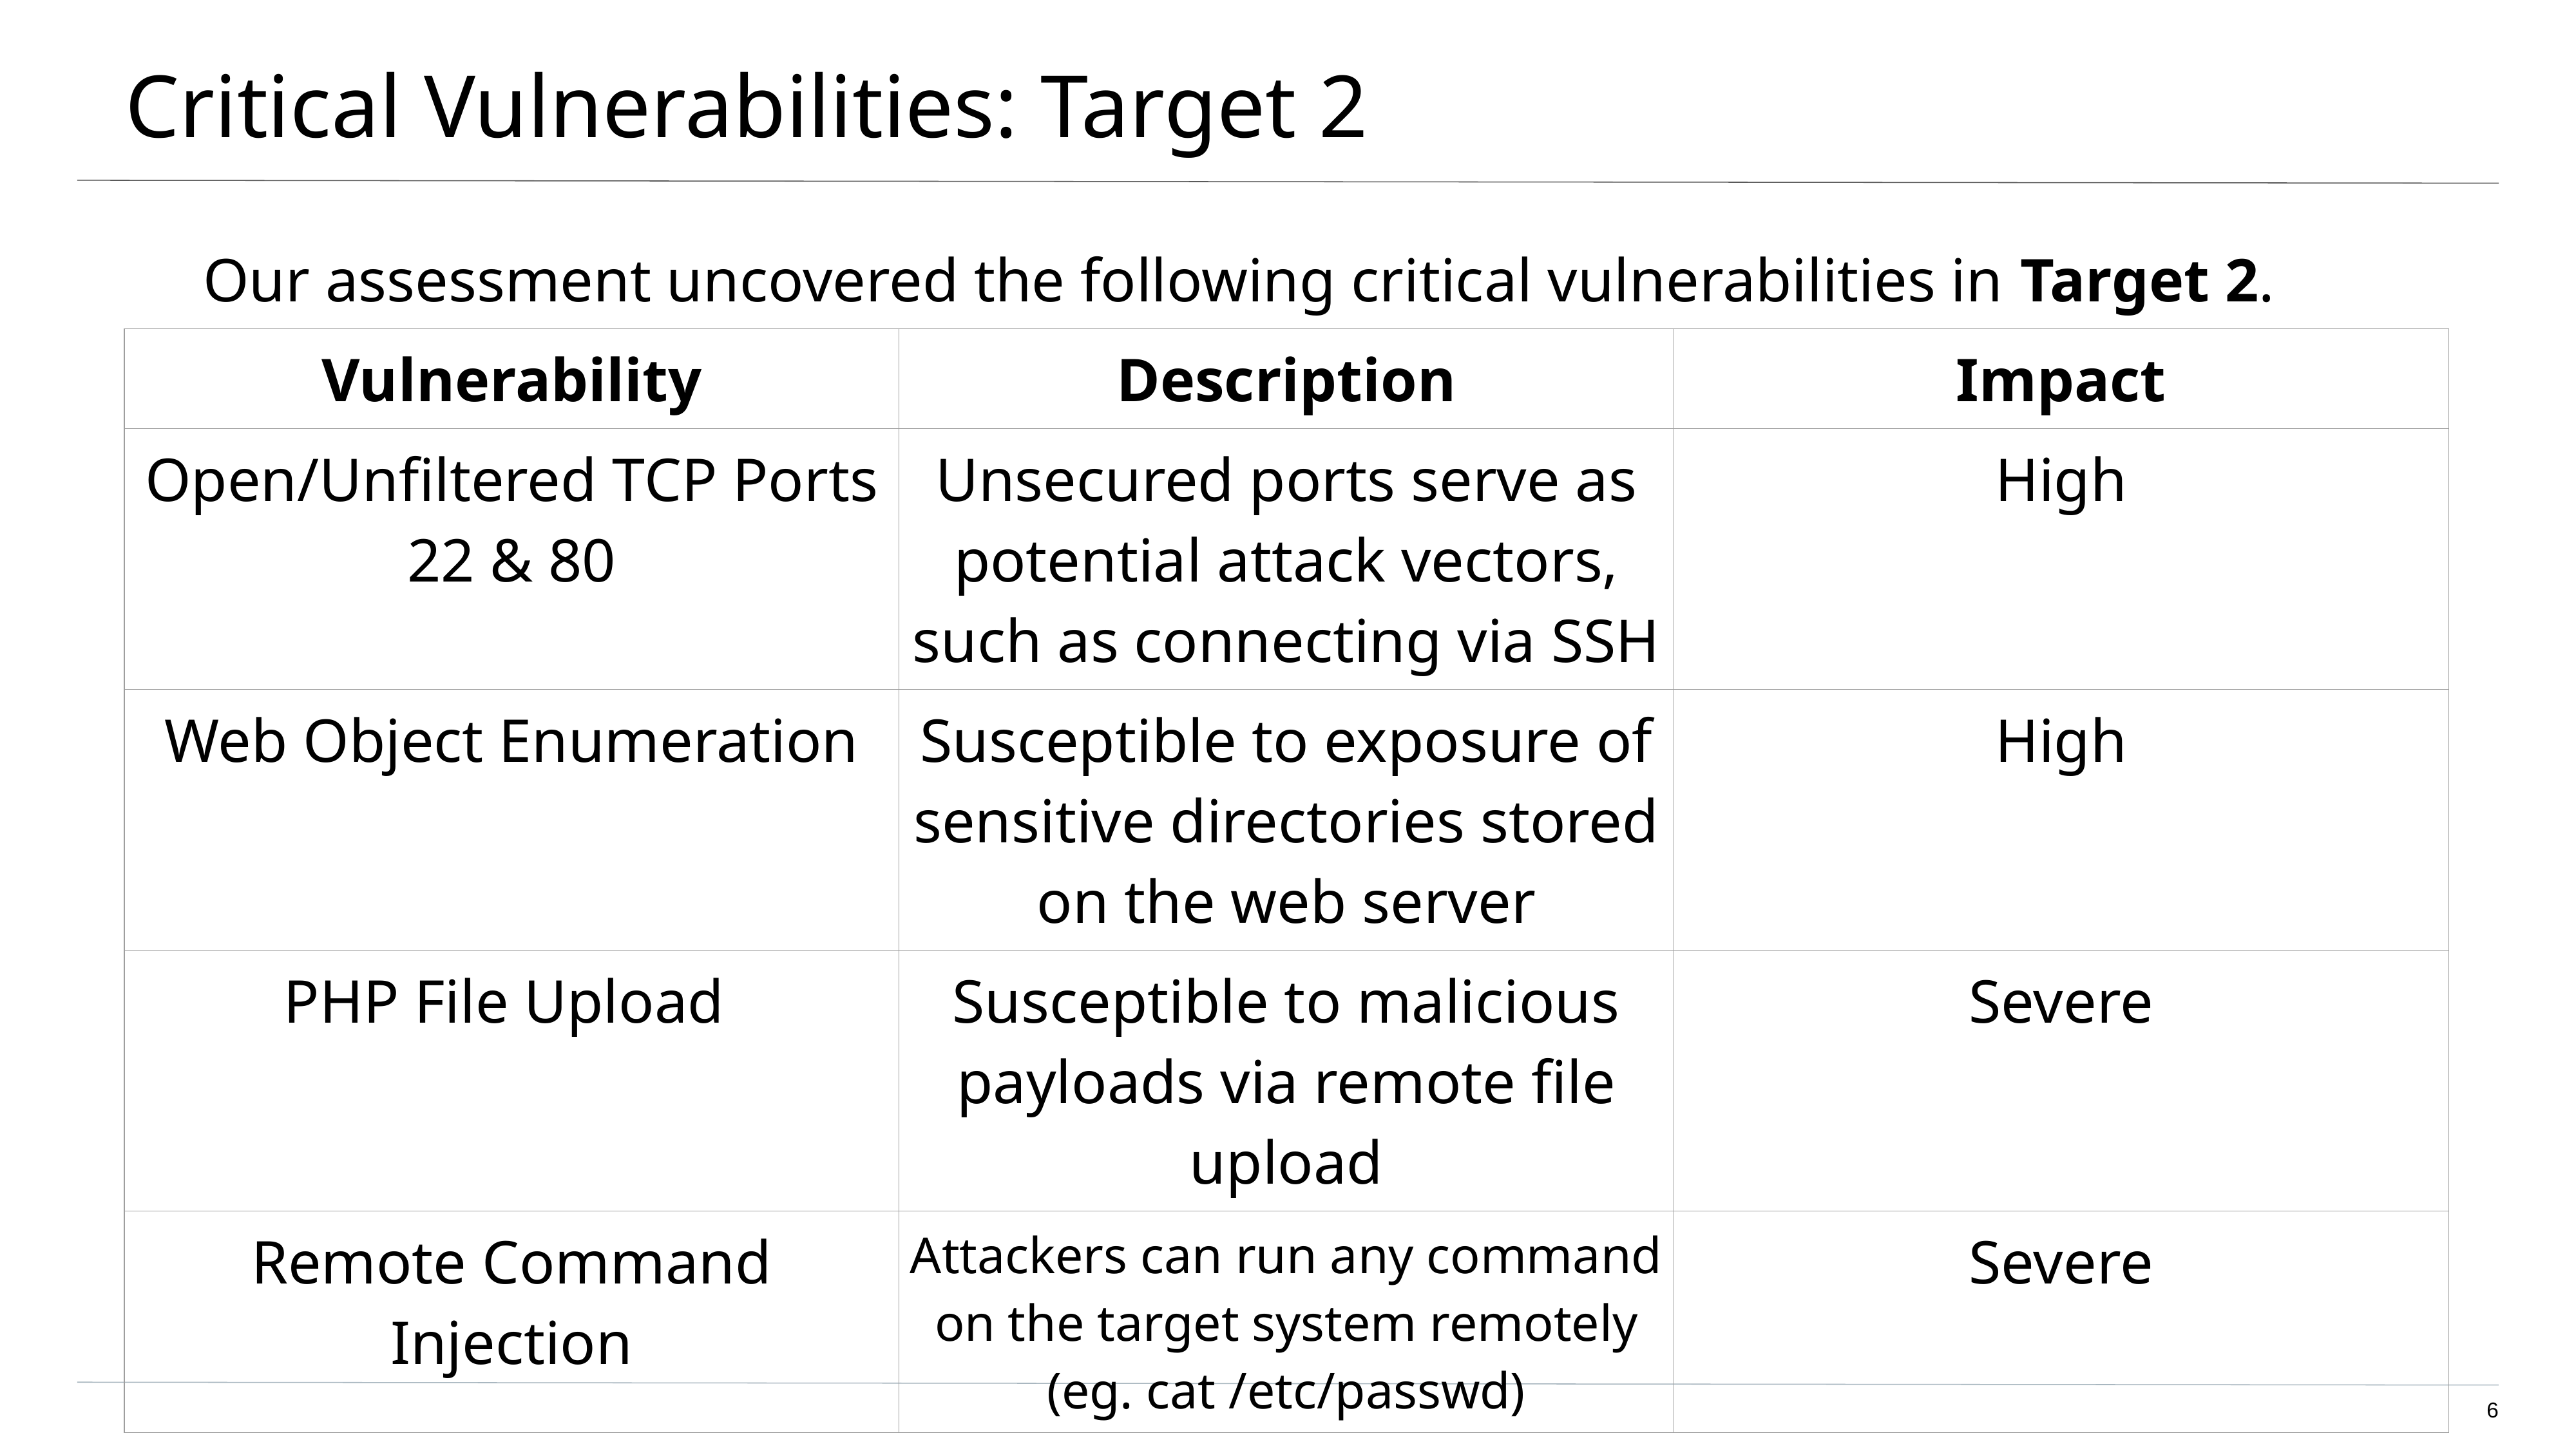

# Critical Vulnerabilities: Target 2
Our assessment uncovered the following critical vulnerabilities in Target 2.
| Vulnerability | Description | Impact |
| --- | --- | --- |
| Open/Unfiltered TCP Ports 22 & 80 | Unsecured ports serve as potential attack vectors, such as connecting via SSH | High |
| Web Object Enumeration | Susceptible to exposure of sensitive directories stored on the web server | High |
| PHP File Upload | Susceptible to malicious payloads via remote file upload | Severe |
| Remote Command Injection | Attackers can run any command on the target system remotely (eg. cat /etc/passwd) | Severe |